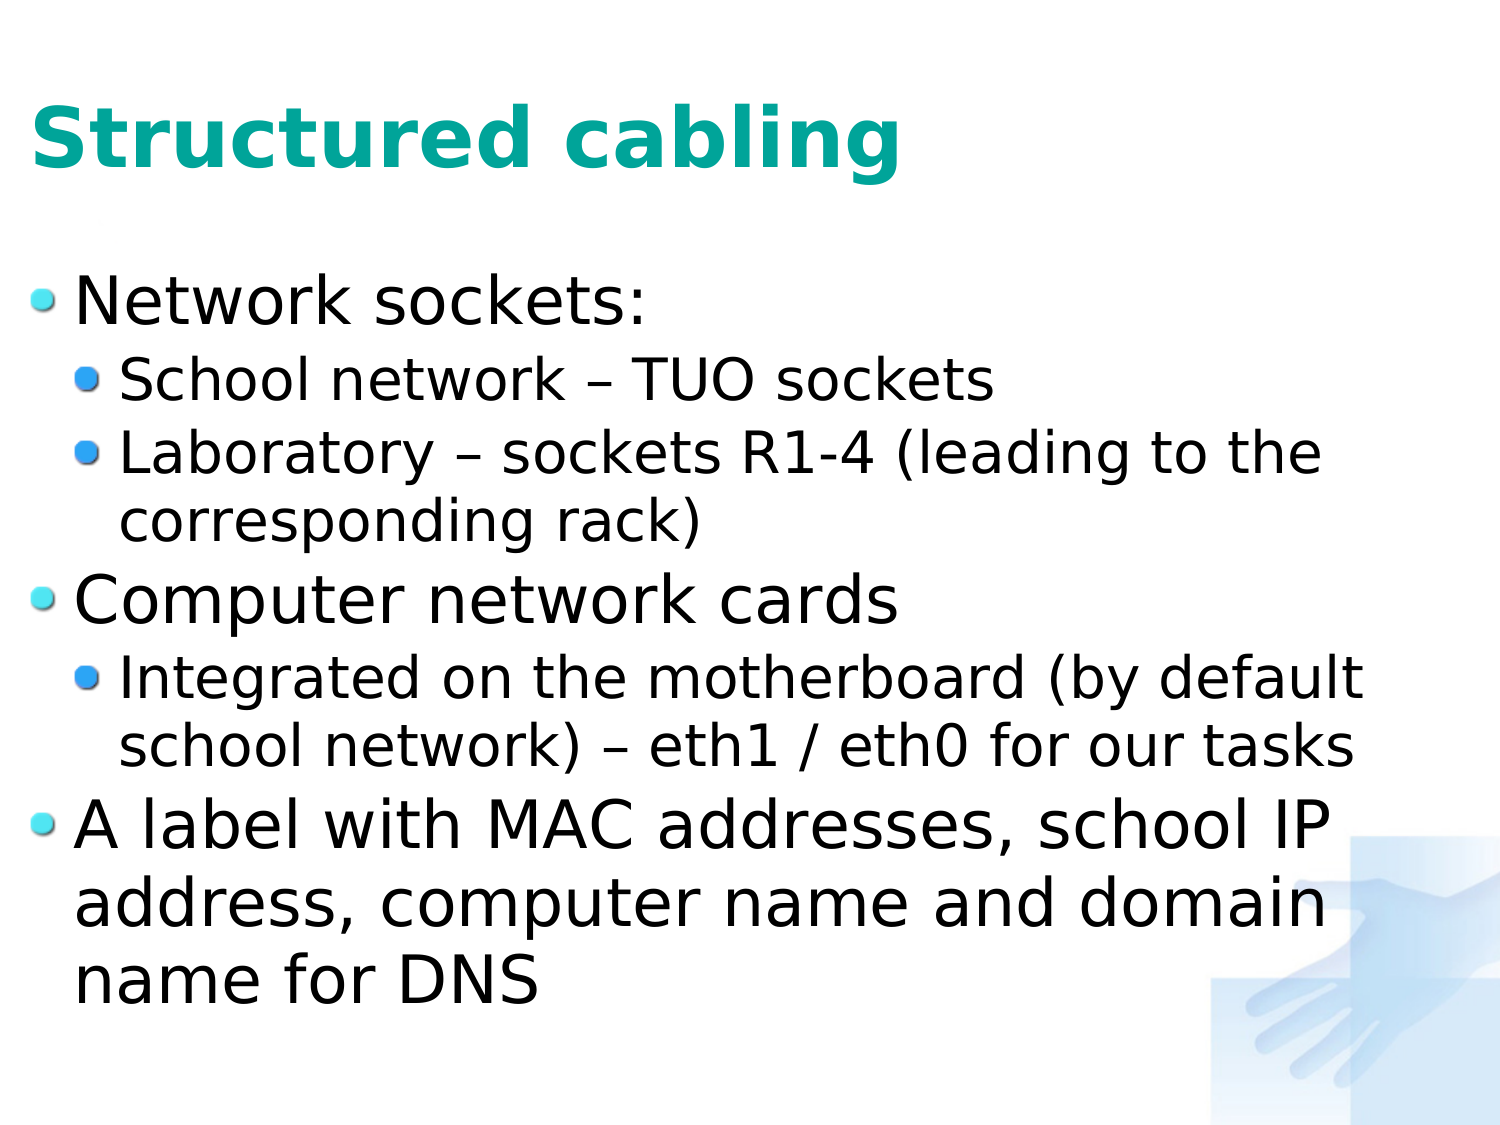

# Structured cabling
Network sockets:
School network – TUO sockets
Laboratory – sockets R1-4 (leading to the corresponding rack)
Computer network cards
Integrated on the motherboard (by default school network) – eth1 / eth0 for our tasks
A label with MAC addresses, school IP address, computer name and domain name for DNS